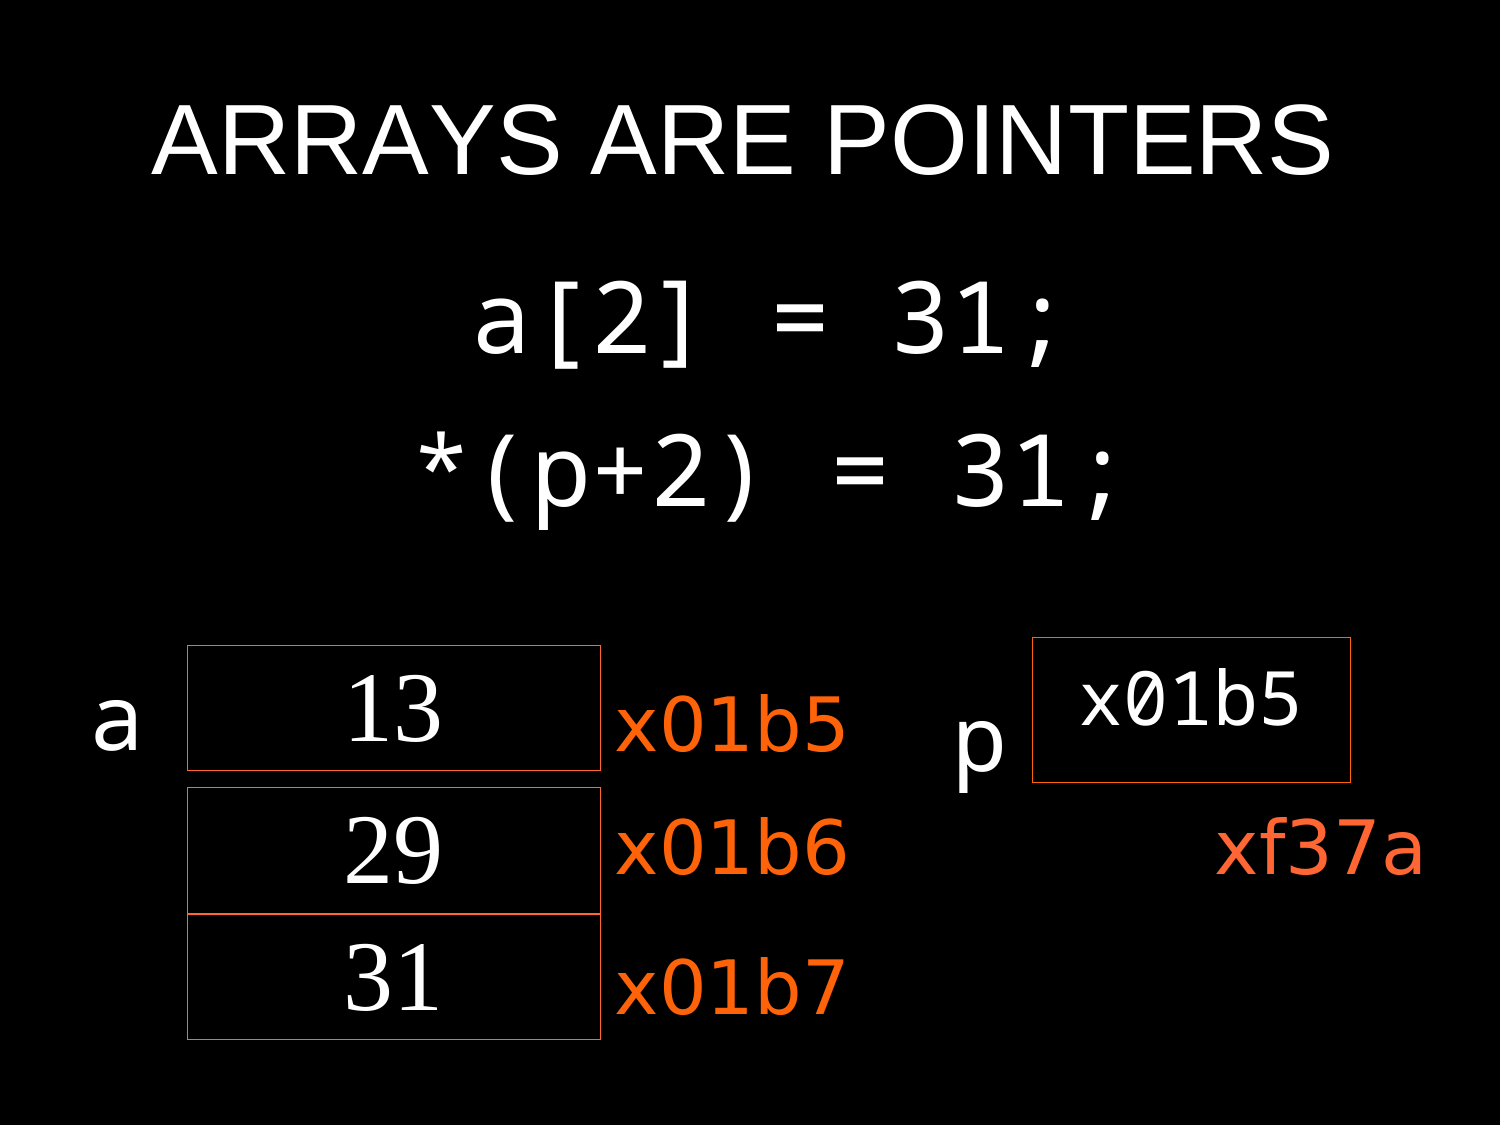

# ARRAYS ARE POINTERS
a[2] = 31;
*(p+2) = 31;
x01b5
a
13
p
x01b5
29
x01b6
xf37a
31
x01b7